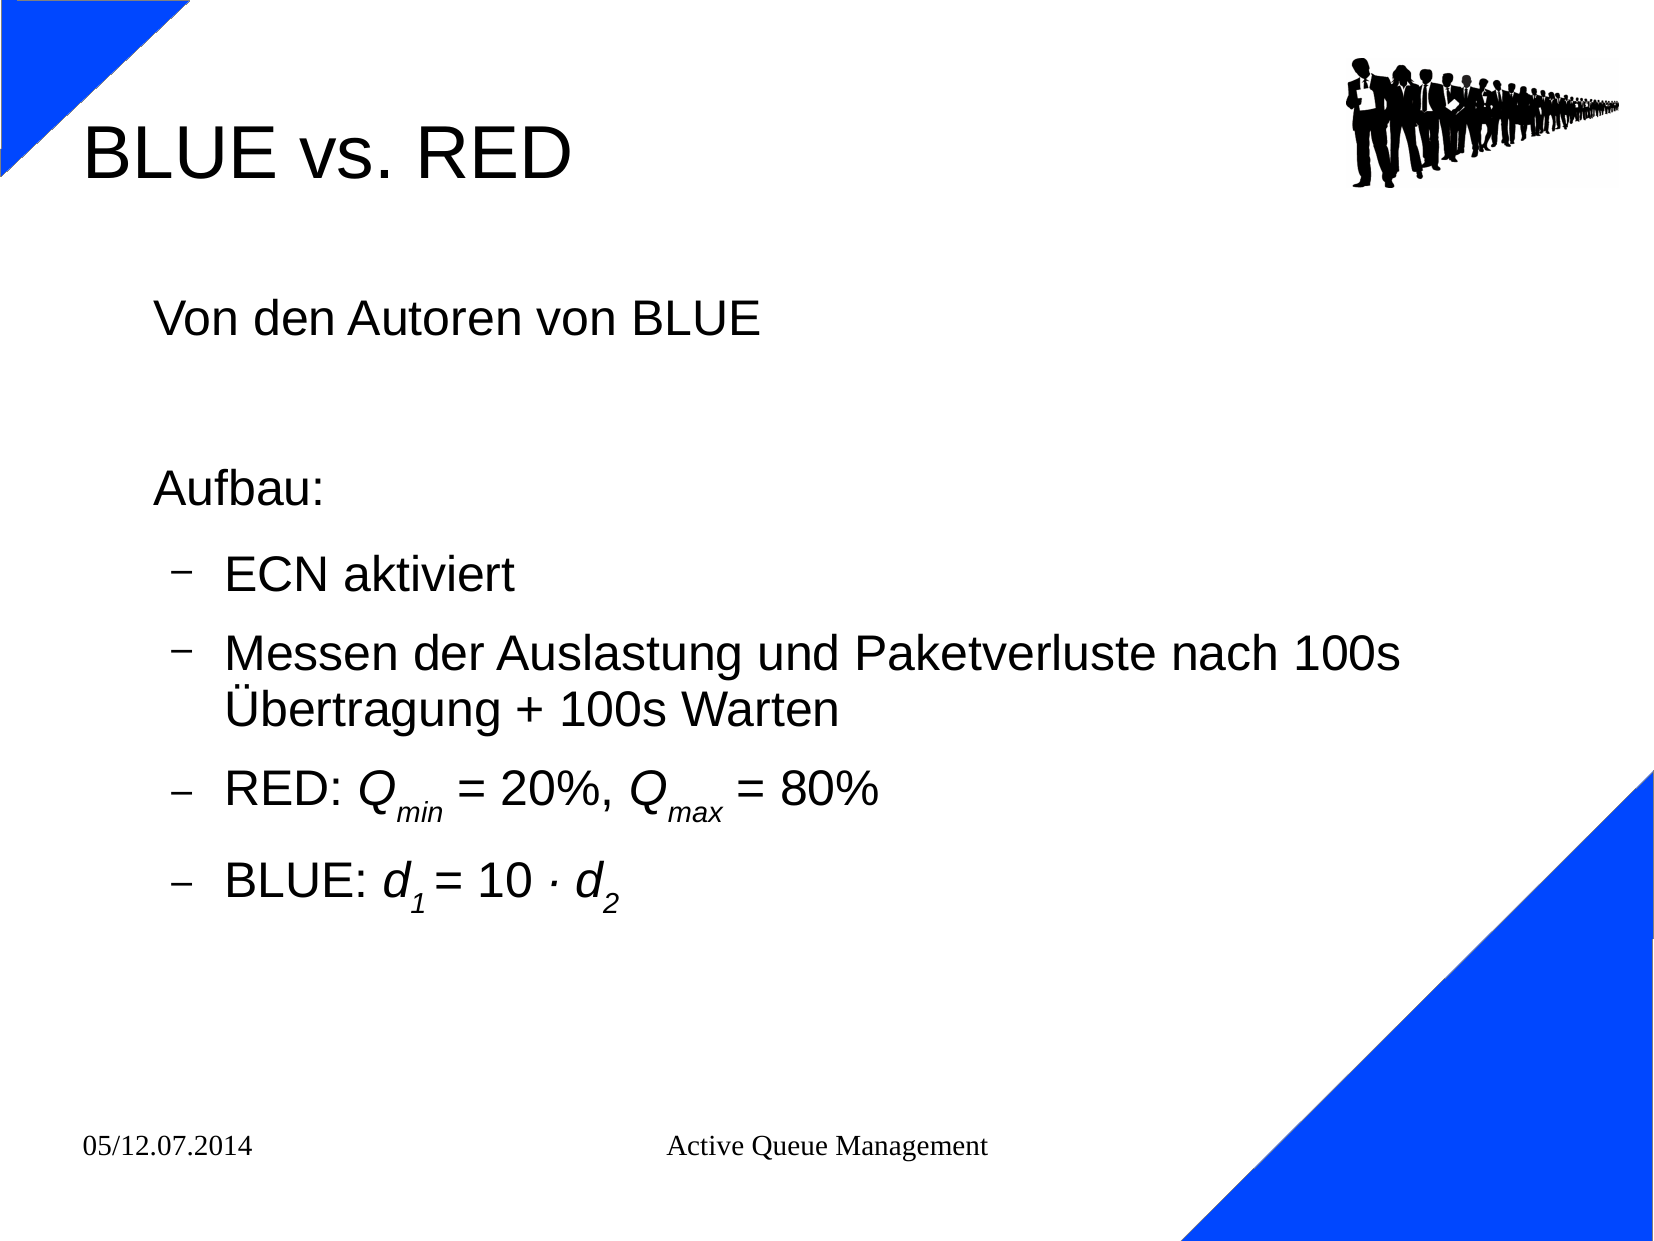

# BLUE vs. RED
Von den Autoren von BLUE
Aufbau:
ECN aktiviert
Messen der Auslastung und Paketverluste nach 100s Übertragung + 100s Warten
RED: Qmin = 20%, Qmax = 80%
BLUE: d1 = 10 ∙ d2
05/12.07.2014
Active Queue Management
61